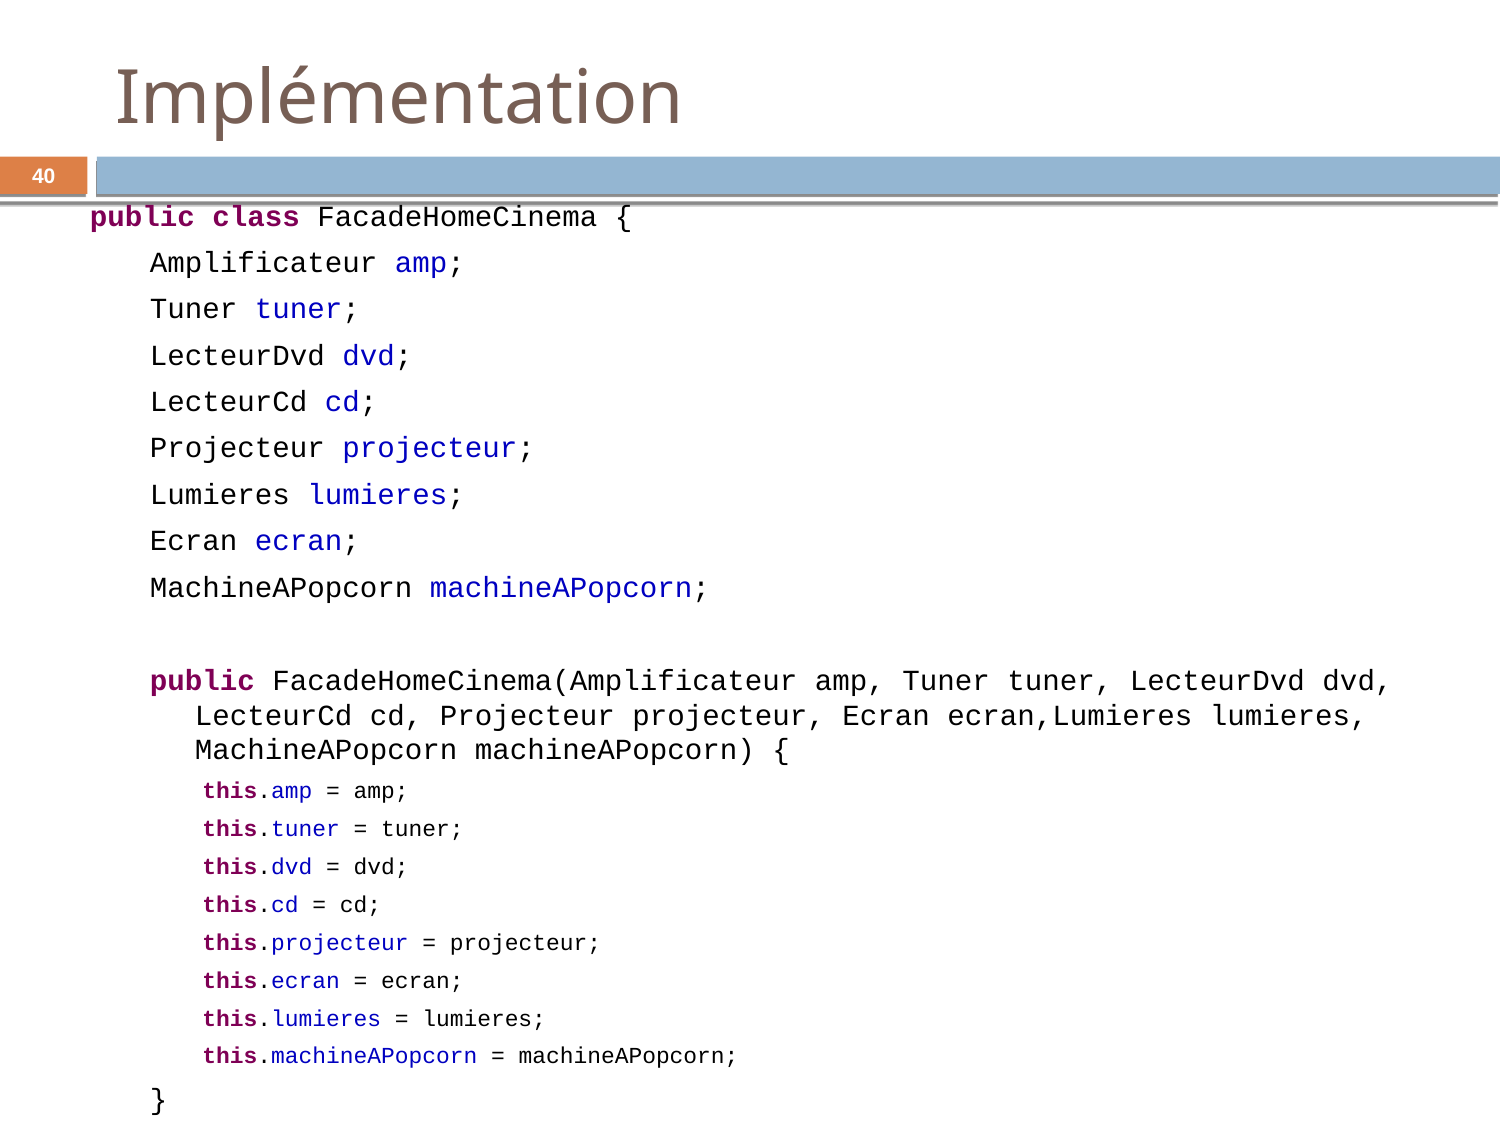

# Implémentation
public class FacadeHomeCinema {
Amplificateur amp;
Tuner tuner;
LecteurDvd dvd;
LecteurCd cd;
Projecteur projecteur;
Lumieres lumieres;
Ecran ecran;
MachineAPopcorn machineAPopcorn;
public FacadeHomeCinema(Amplificateur amp, Tuner tuner, LecteurDvd dvd, LecteurCd cd, Projecteur projecteur, Ecran ecran,Lumieres lumieres, MachineAPopcorn machineAPopcorn) {
this.amp = amp;
this.tuner = tuner;
this.dvd = dvd;
this.cd = cd;
this.projecteur = projecteur;
this.ecran = ecran;
this.lumieres = lumieres;
this.machineAPopcorn = machineAPopcorn;
}